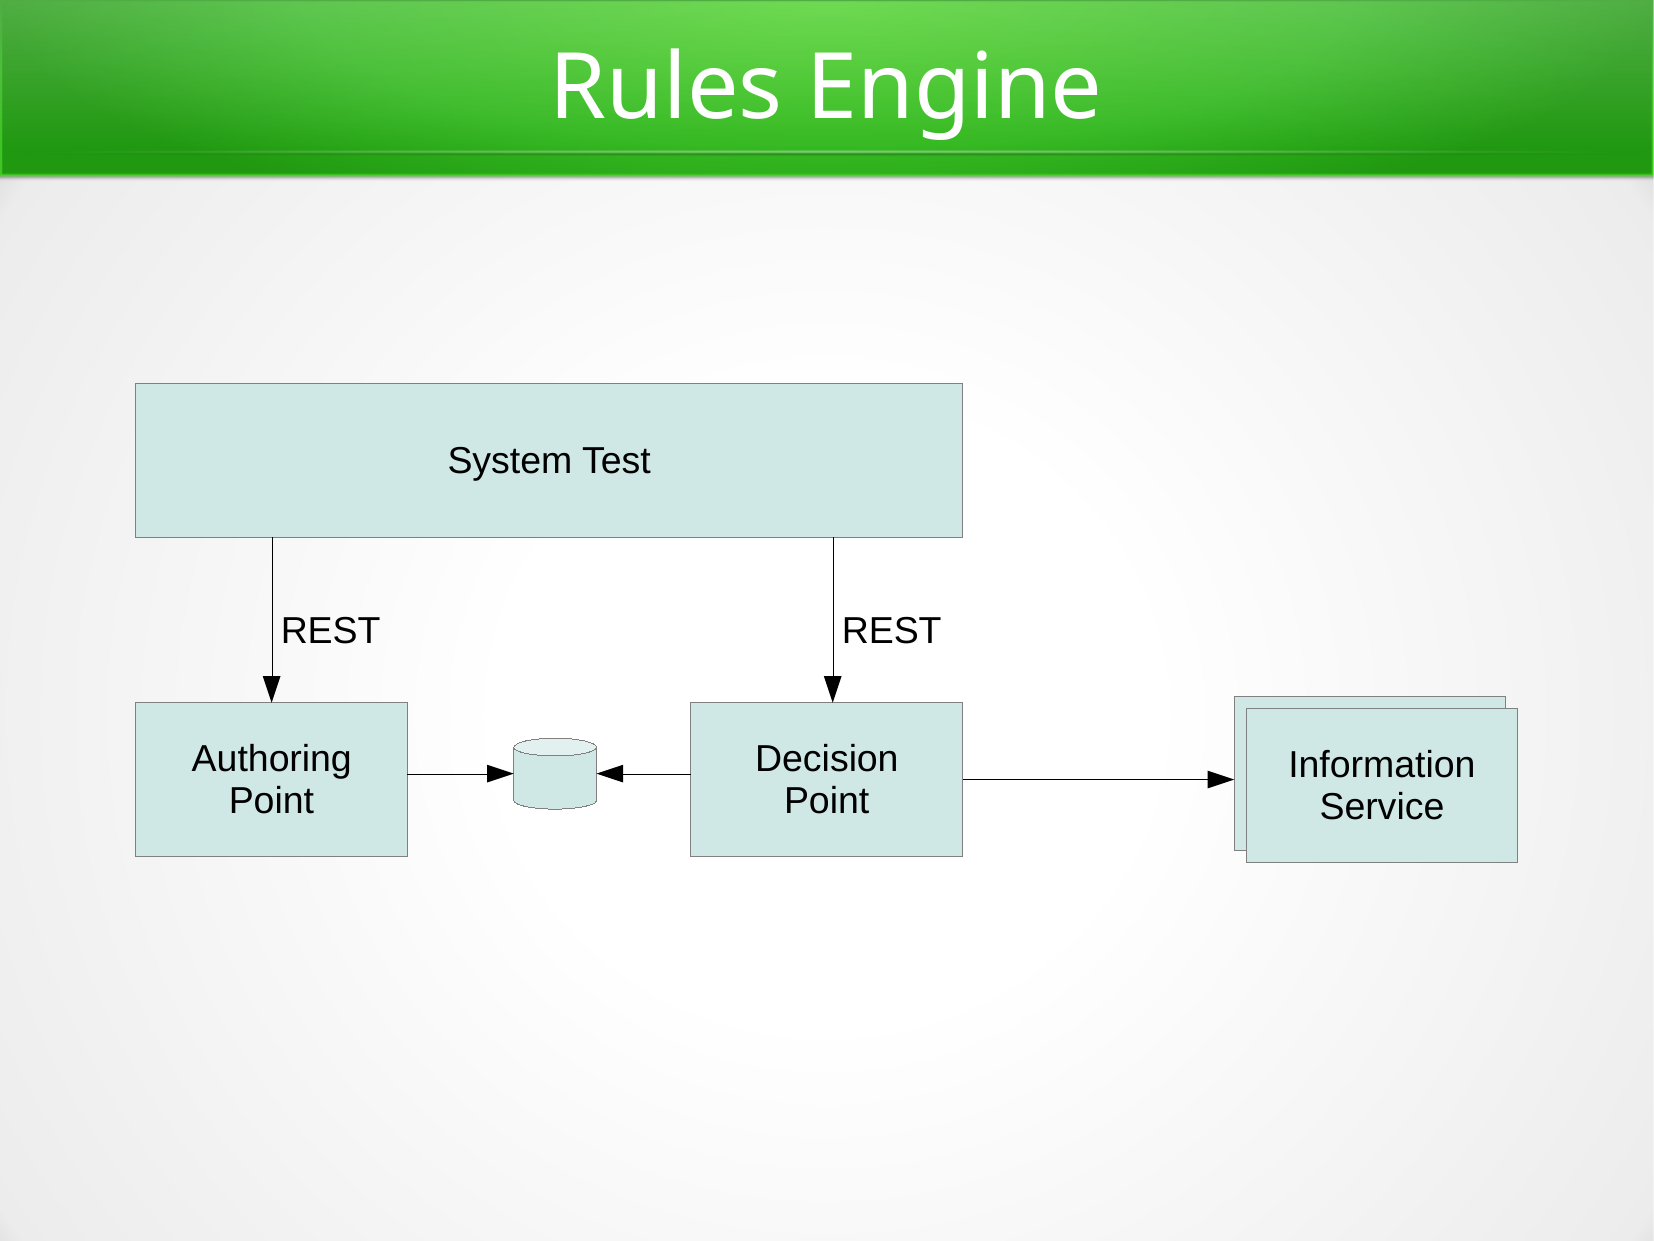

# Rules Engine
System Test
REST
REST
External
Service
Authoring
Point
Decision
Point
Information
Service